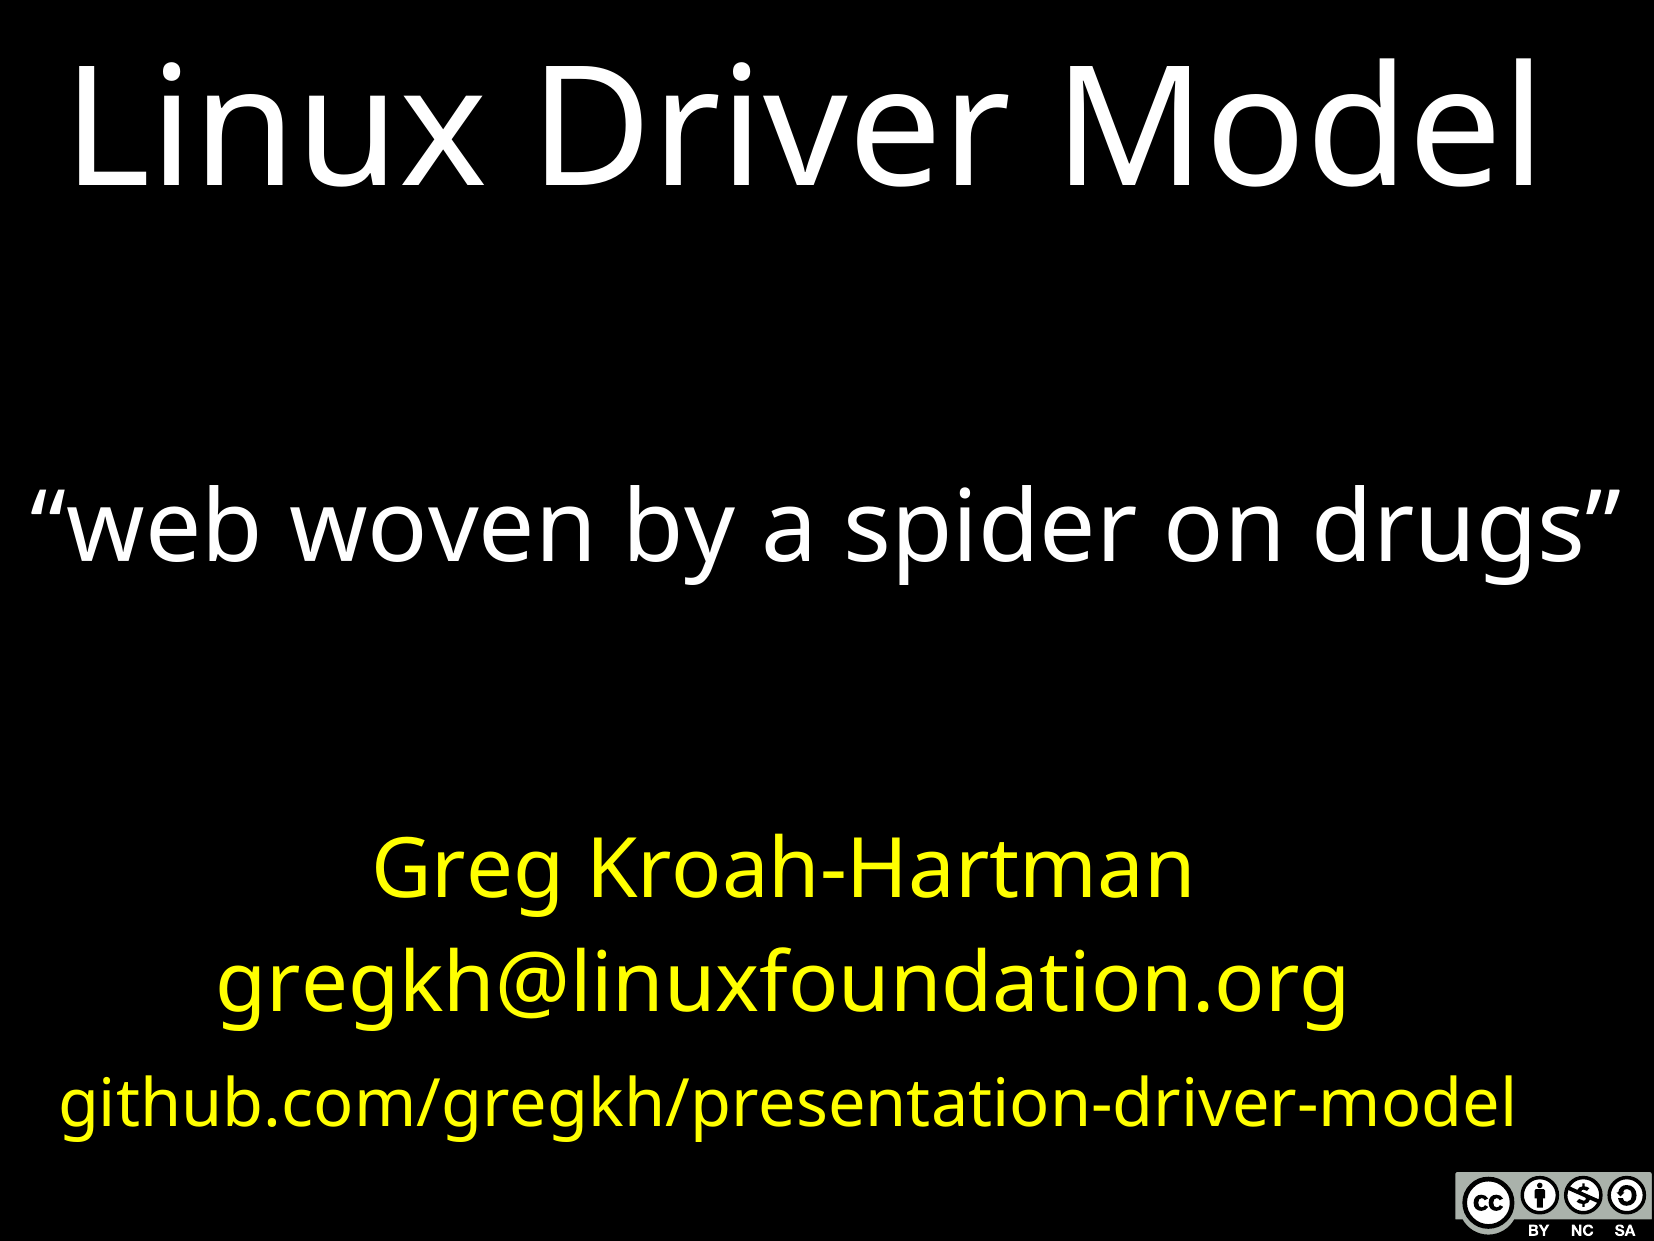

Linux Driver Model
“web woven by a spider on drugs”
Greg Kroah-Hartman
gregkh@linuxfoundation.org
github.com/gregkh/presentation-driver-model